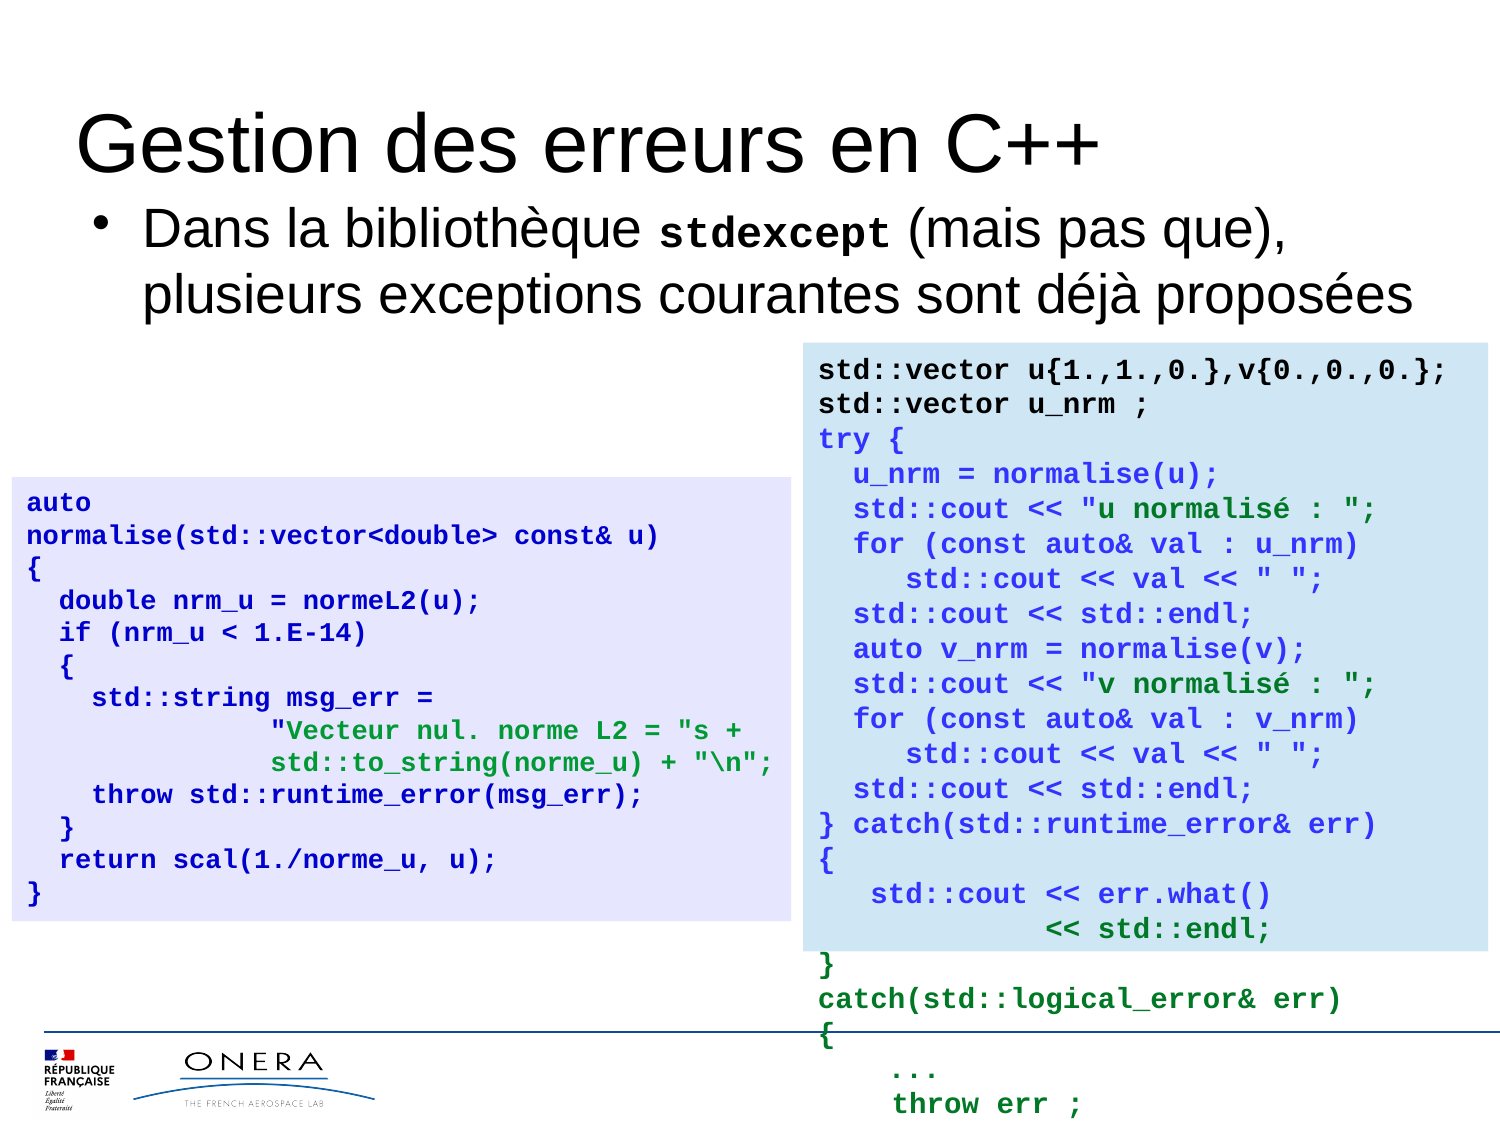

Gestion des erreurs en C++
Dans la bibliothèque stdexcept (mais pas que), plusieurs exceptions courantes sont déjà proposées
std::vector u{1.,1.,0.},v{0.,0.,0.};
std::vector u_nrm ;
try {
 u_nrm = normalise(u);
 std::cout << "u normalisé : ";
 for (const auto& val : u_nrm)
 std::cout << val << " ";
 std::cout << std::endl;
 auto v_nrm = normalise(v);
 std::cout << "v normalisé : ";
 for (const auto& val : v_nrm)
 std::cout << val << " ";
 std::cout << std::endl;
} catch(std::runtime_error& err)
{
 std::cout << err.what()
 << std::endl;
}
catch(std::logical_error& err)
{
 ...
	throw err ;
}
auto
normalise(std::vector<double> const& u)
{
 double nrm_u = normeL2(u);
 if (nrm_u < 1.E-14)
 {
 std::string msg_err =
 "Vecteur nul. norme L2 = "s + std::to_string(norme_u) + "\n";
 throw std::runtime_error(msg_err);
 }
 return scal(1./norme_u, u);
}